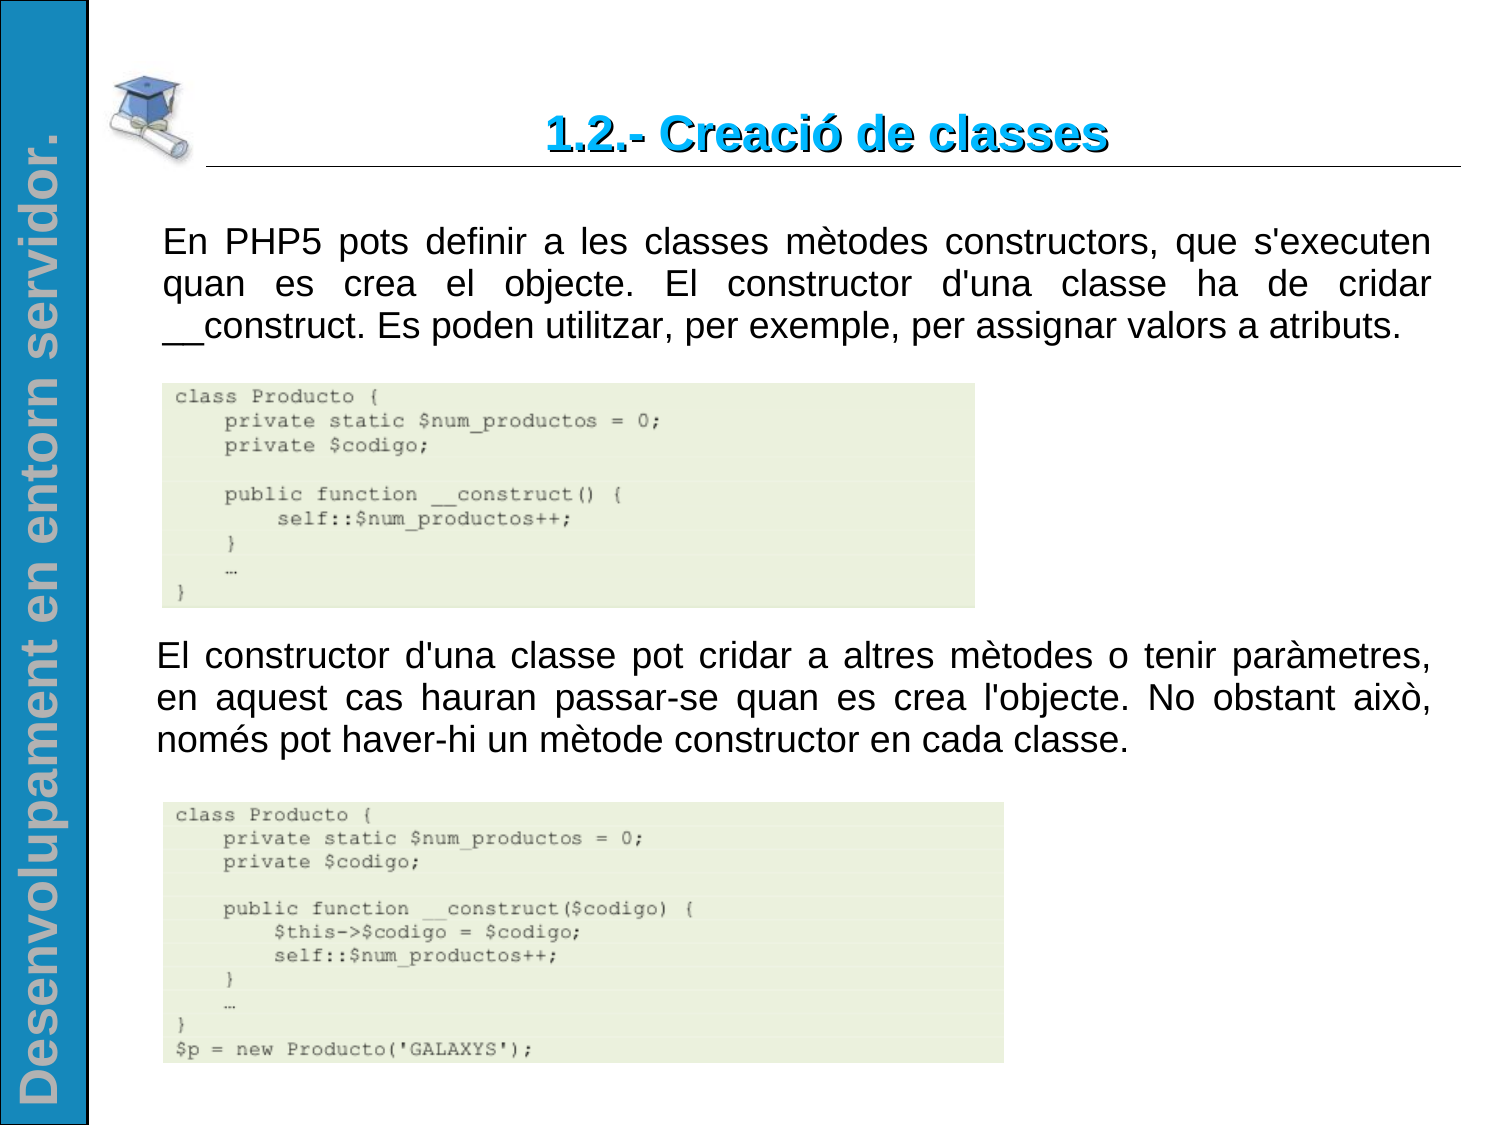

# 1.2.- Creació de classes
En PHP5 pots definir a les classes mètodes constructors, que s'executen quan es crea el objecte. El constructor d'una classe ha de cridar __construct. Es poden utilitzar, per exemple, per assignar valors a atributs.
El constructor d'una classe pot cridar a altres mètodes o tenir paràmetres, en aquest cas hauran passar-se quan es crea l'objecte. No obstant això, només pot haver-hi un mètode constructor en cada classe.